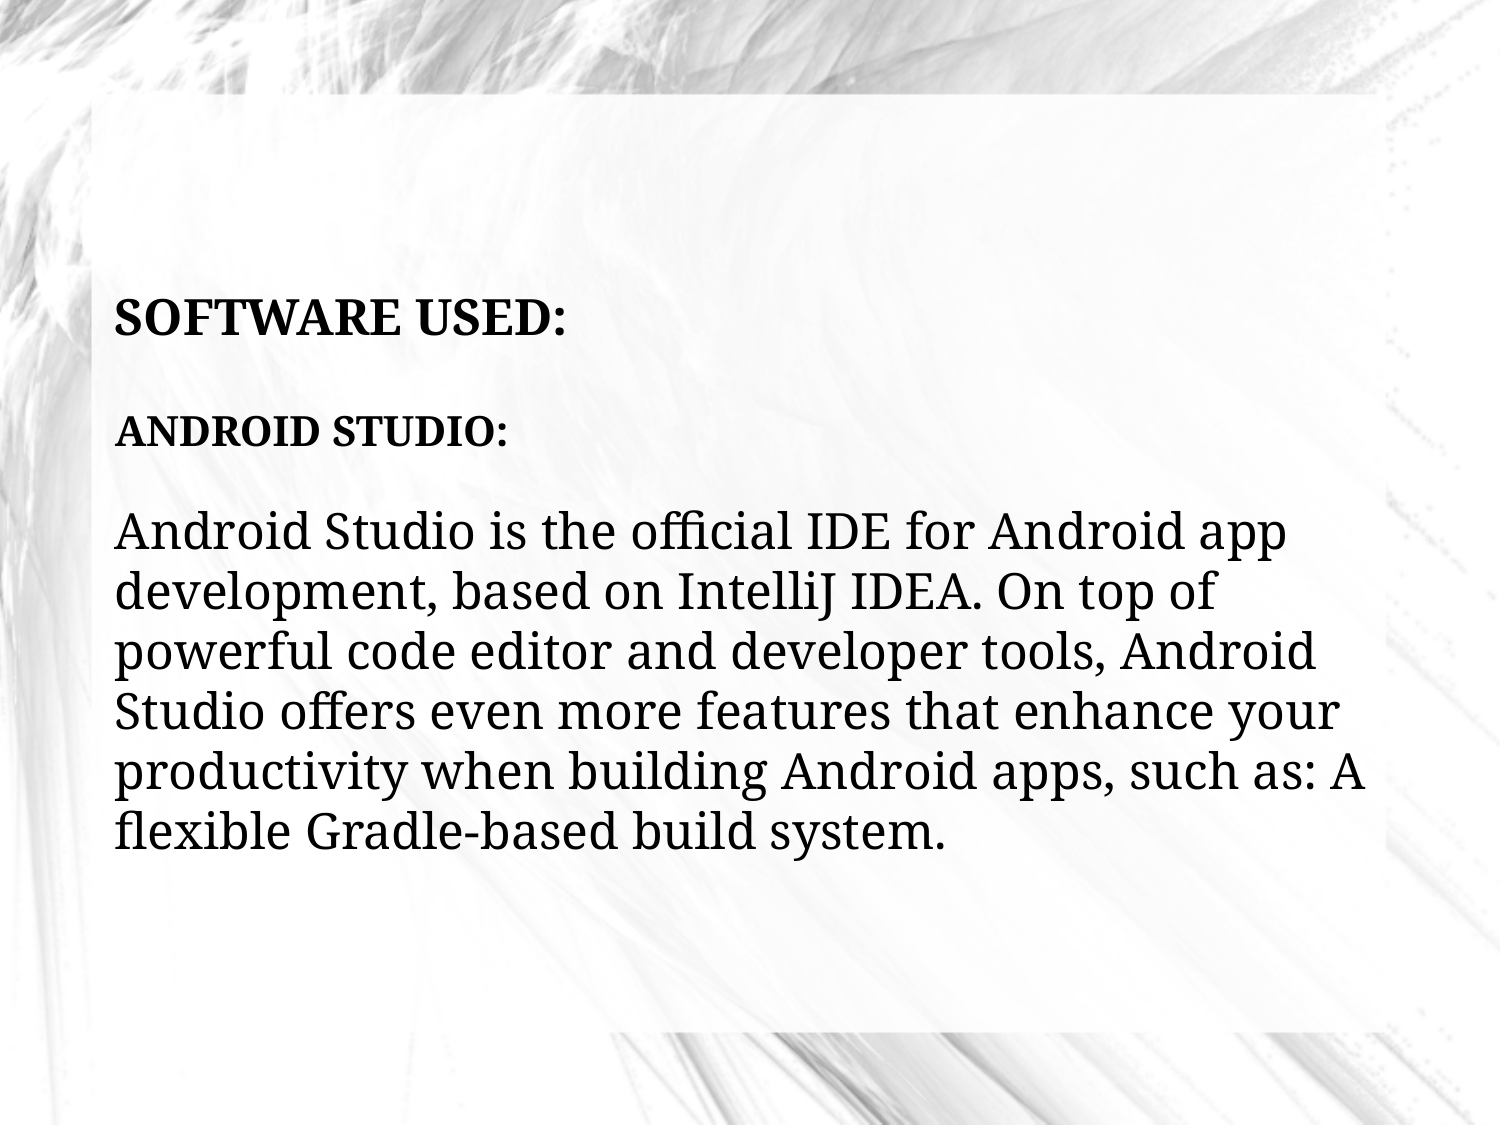

SOFTWARE USED:
ANDROID STUDIO:
Android Studio is the official IDE for Android app development, based on IntelliJ IDEA. On top of powerful code editor and developer tools, Android Studio offers even more features that enhance your productivity when building Android apps, such as: A flexible Gradle-based build system.